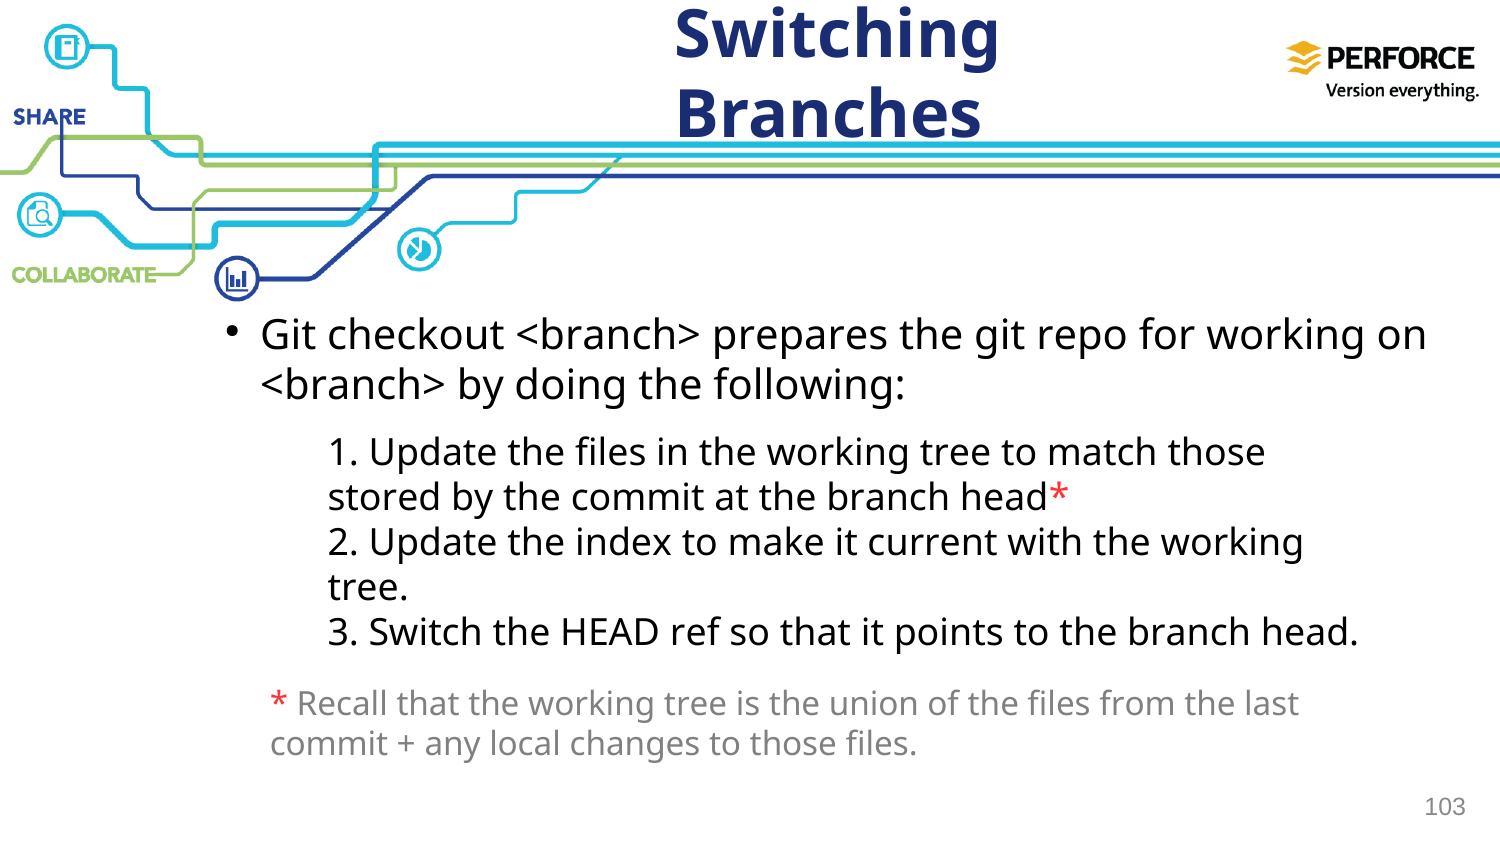

# Switching Branches
Git checkout <branch> prepares the git repo for working on <branch> by doing the following:
 Update the files in the working tree to match those stored by the commit at the branch head*
 Update the index to make it current with the working tree.
 Switch the HEAD ref so that it points to the branch head.
* Recall that the working tree is the union of the files from the last
commit + any local changes to those files.